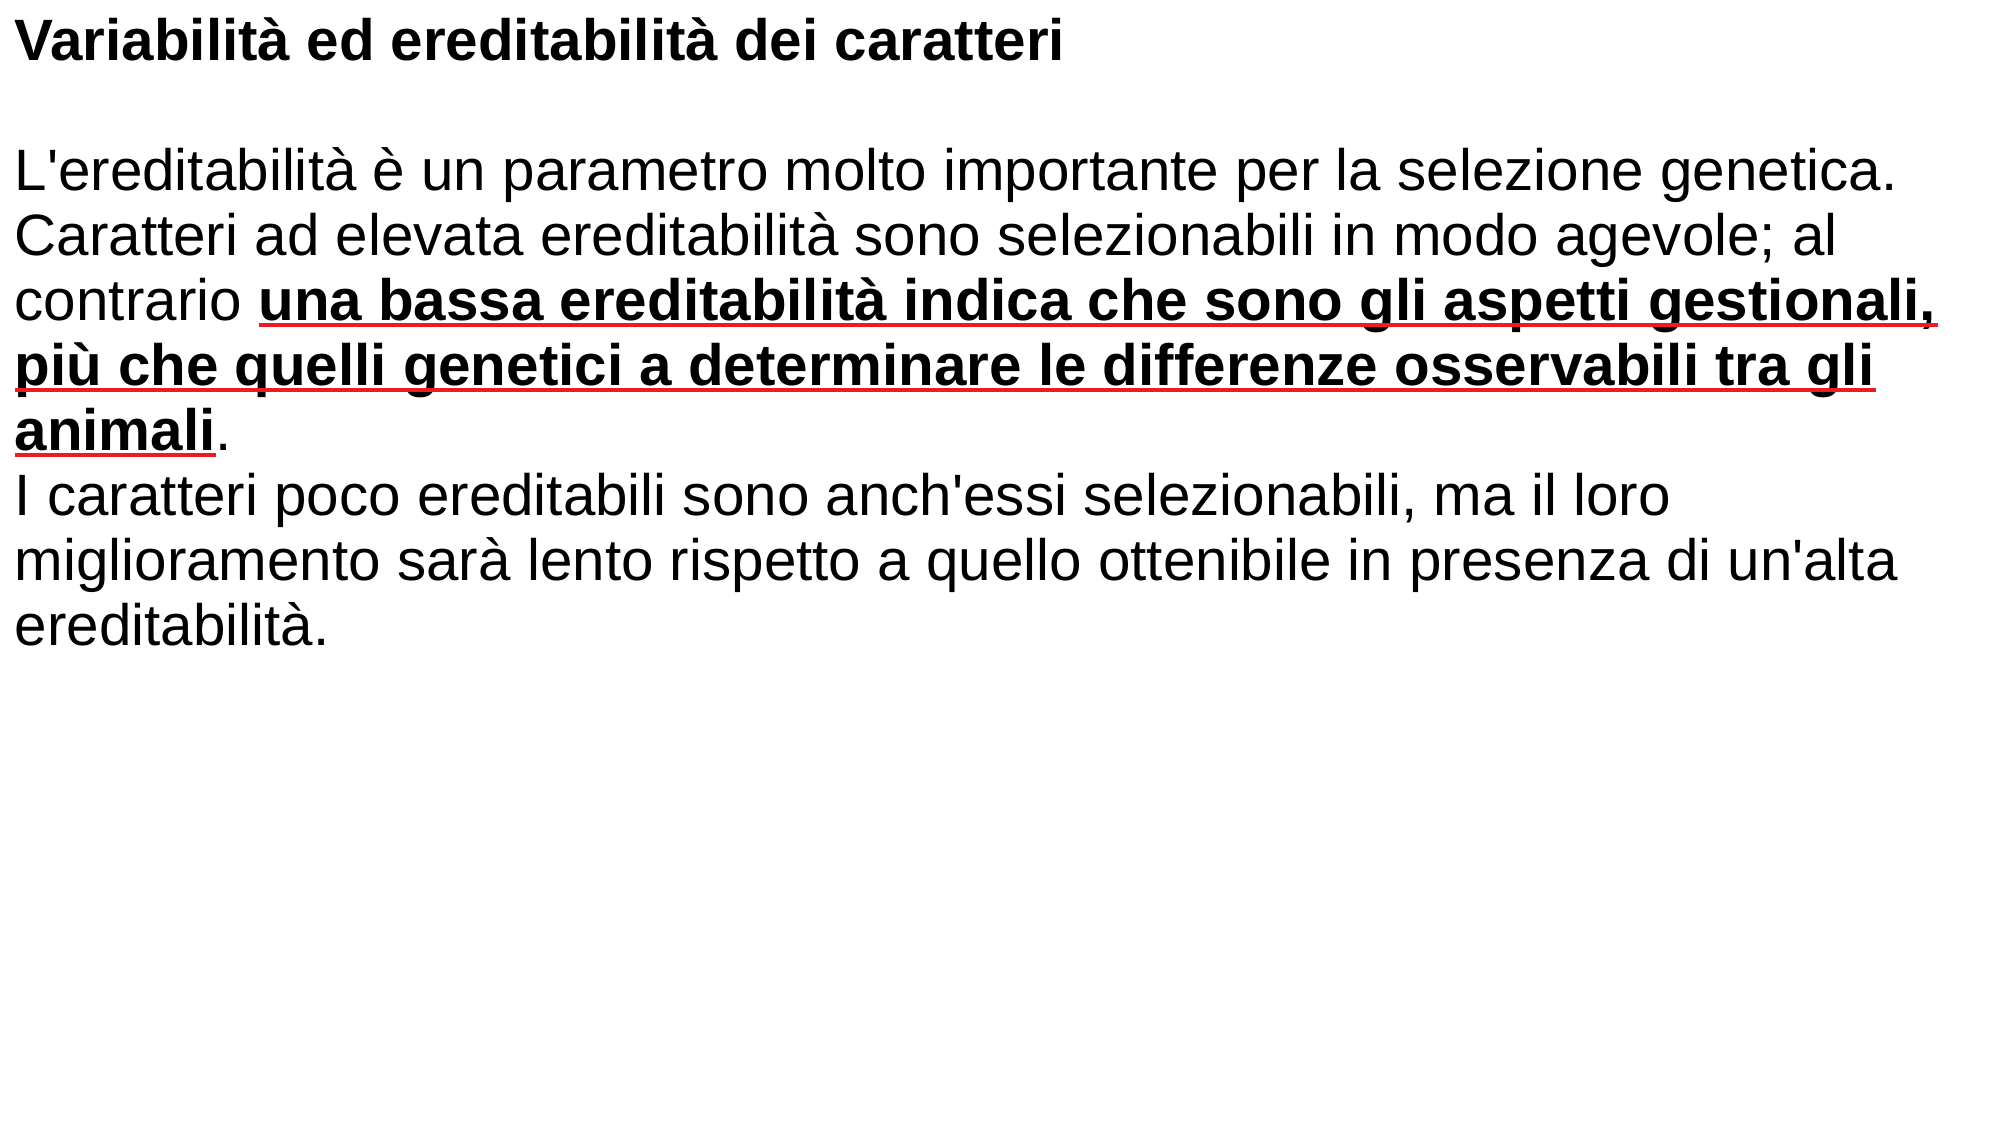

Variabilità ed ereditabilità dei caratteri
L'ereditabilità è un parametro molto importante per la selezione genetica. Caratteri ad elevata ereditabilità sono selezionabili in modo agevole; al contrario una bassa ereditabilità indica che sono gli aspetti gestionali, più che quelli genetici a determinare le differenze osservabili tra gli animali.
I caratteri poco ereditabili sono anch'essi selezionabili, ma il loro miglioramento sarà lento rispetto a quello ottenibile in presenza di un'alta ereditabilità.